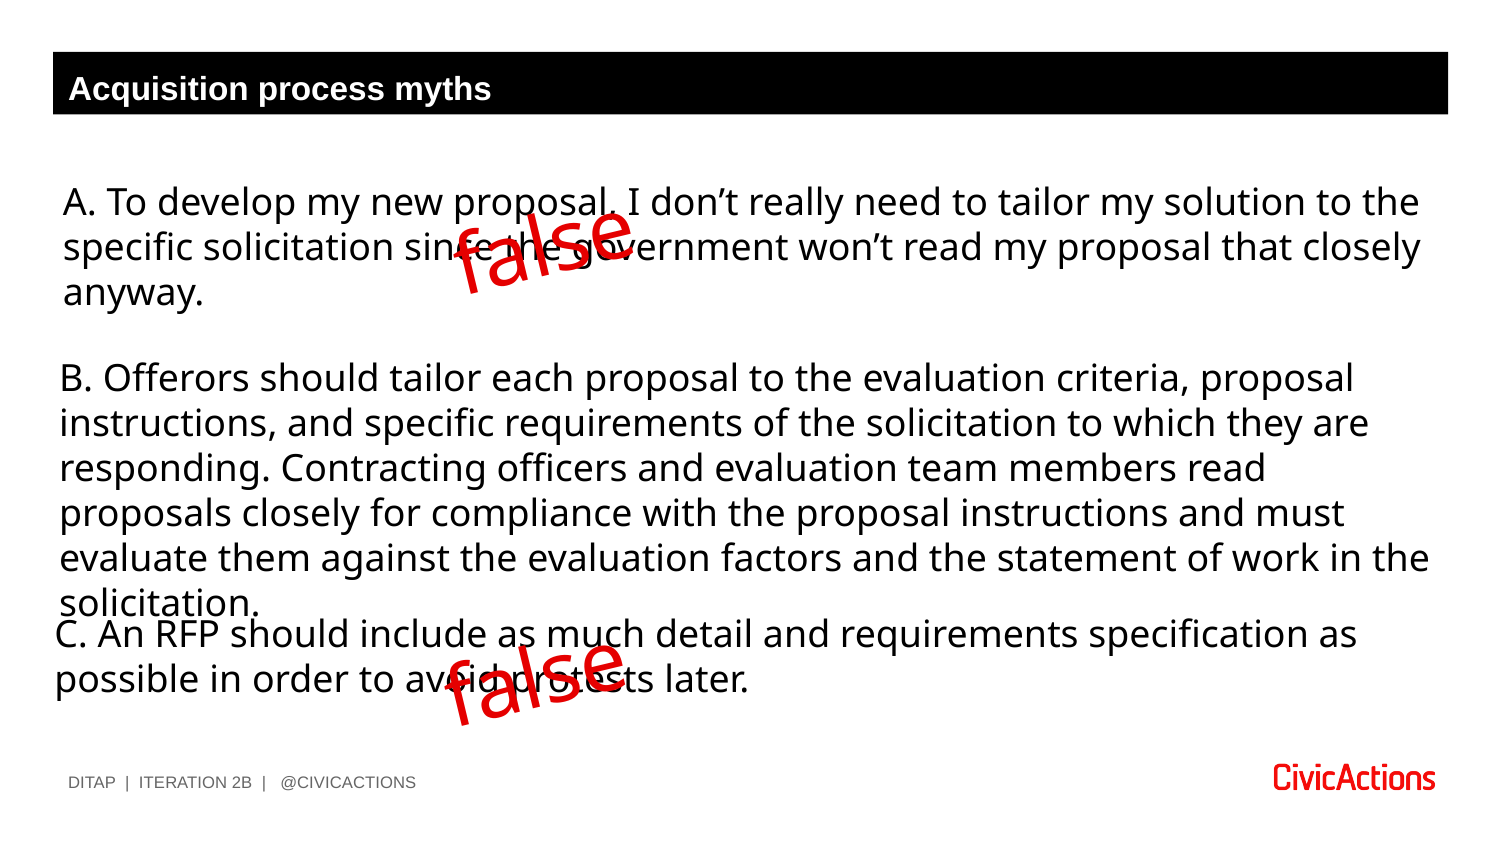

Acquisition process myths
# A. To develop my new proposal, I don’t really need to tailor my solution to the specific solicitation since the government won’t read my proposal that closely anyway.
false
B. Offerors should tailor each proposal to the evaluation criteria, proposal instructions, and specific requirements of the solicitation to which they are responding. Contracting officers and evaluation team members read proposals closely for compliance with the proposal instructions and must evaluate them against the evaluation factors and the statement of work in the solicitation.
C. An RFP should include as much detail and requirements specification as possible in order to avoid protests later.
false